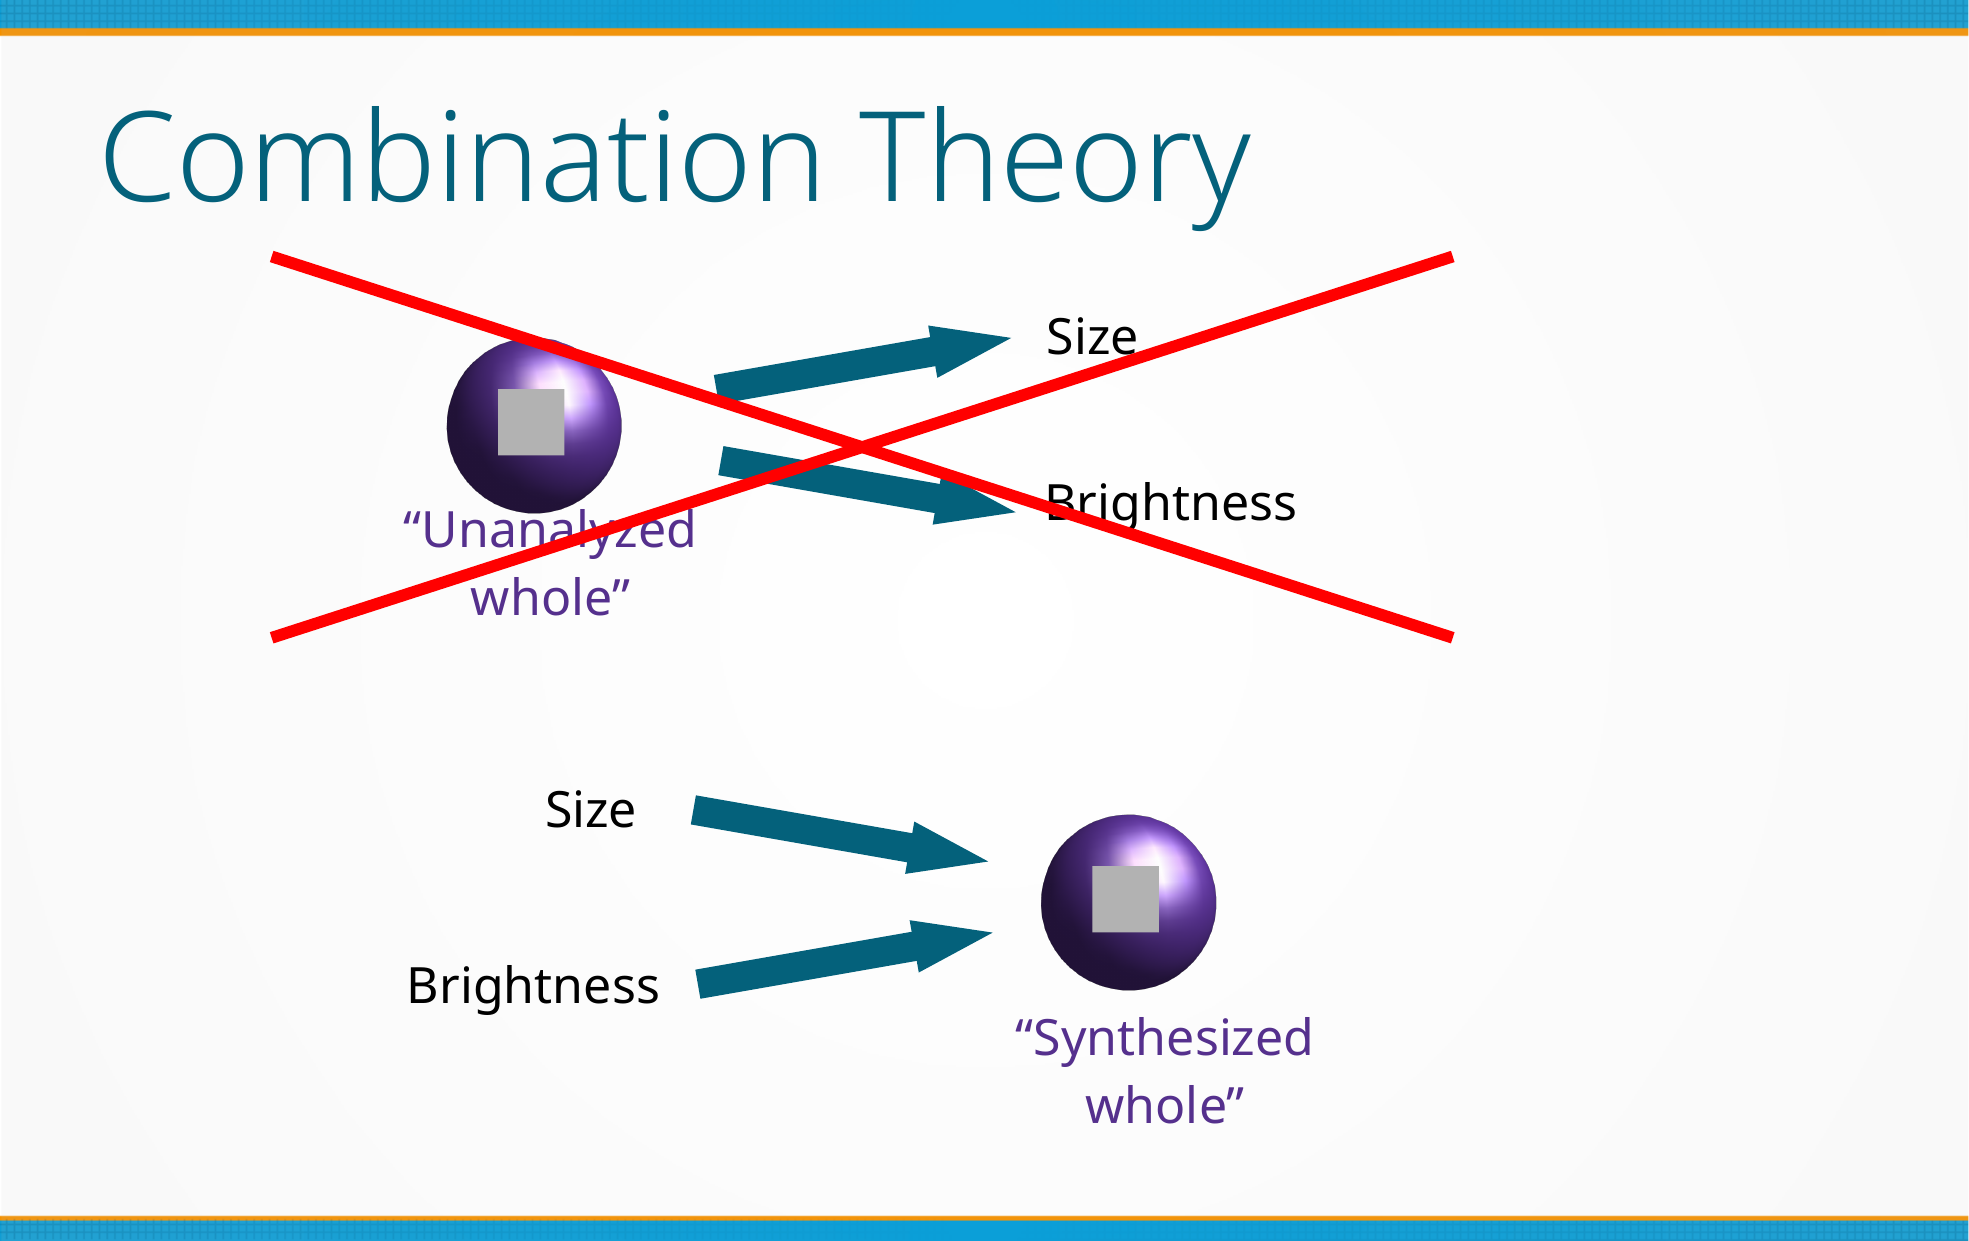

# Combination Theory
Size
Brightness
“Unanalyzed whole”
Size
Brightness
“Synthesized whole”